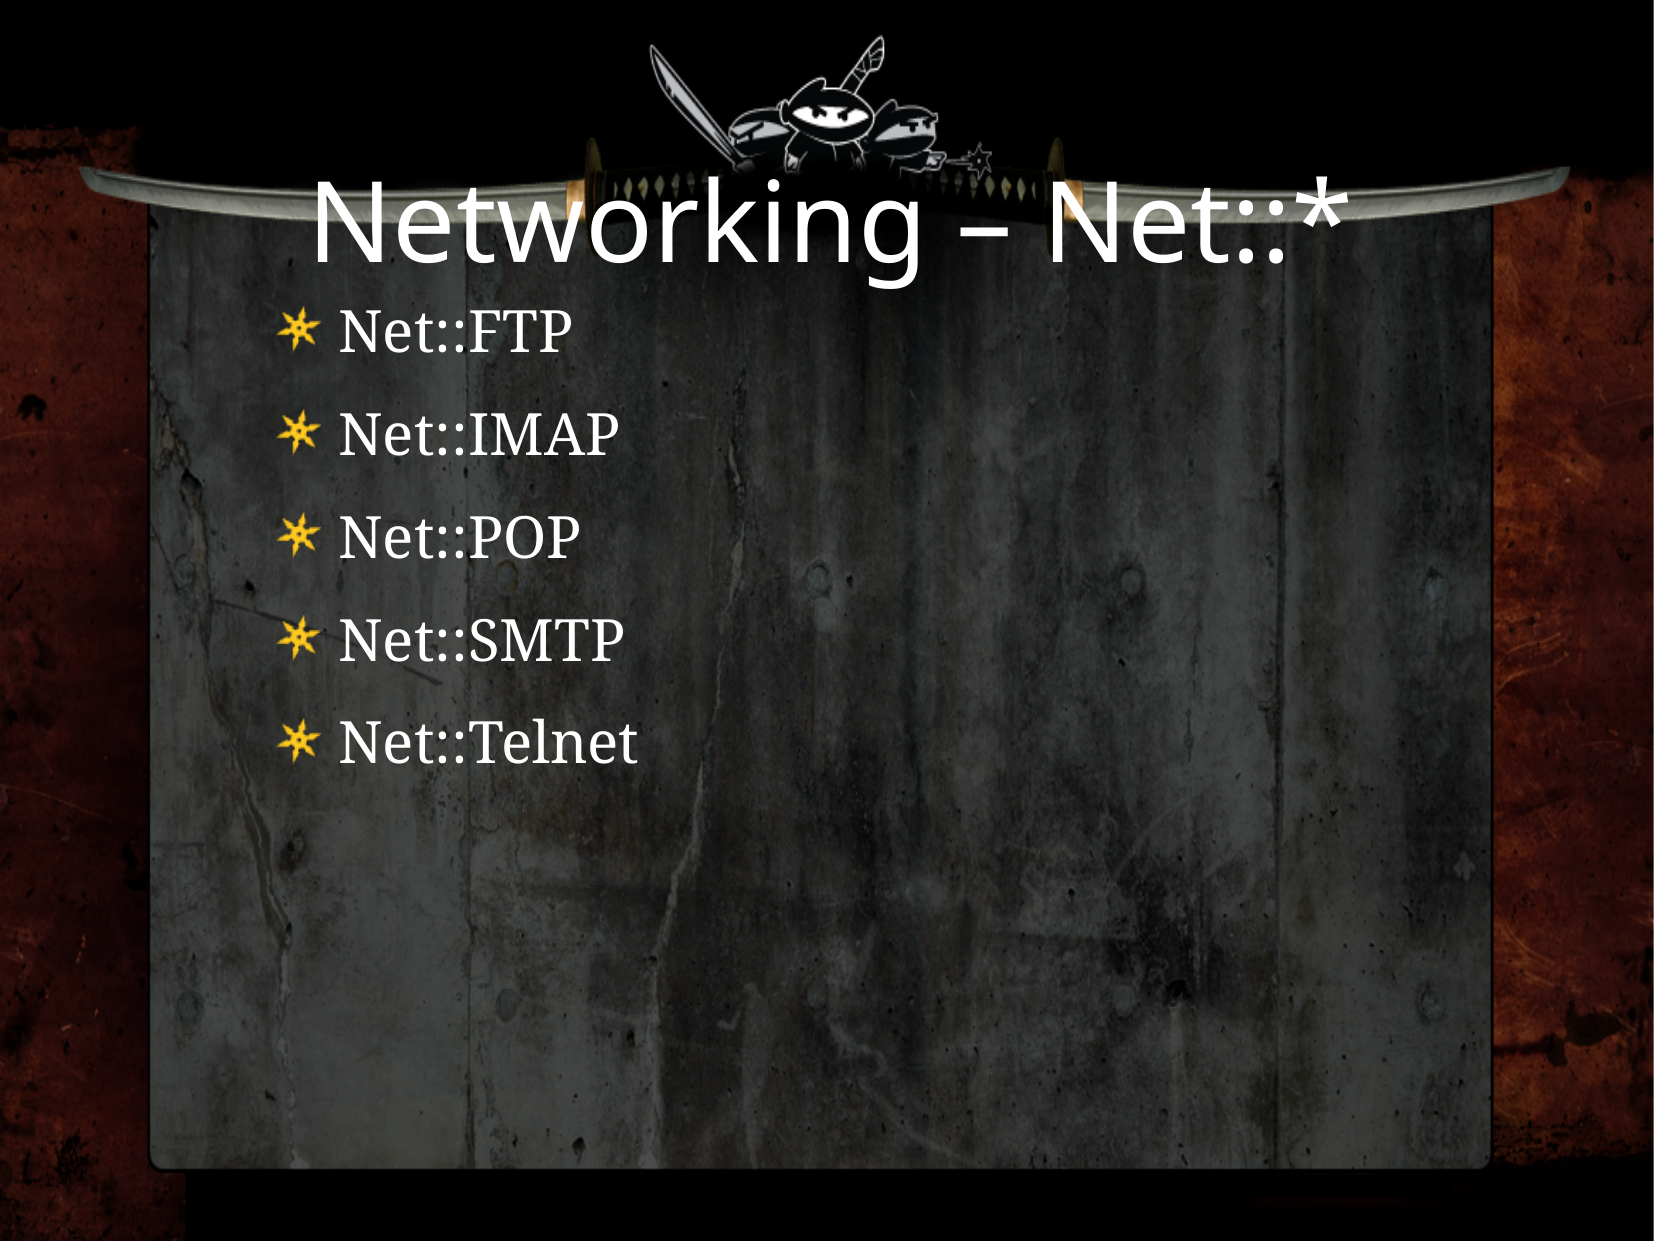

# Networking – Net::*
Net::FTP
Net::IMAP
Net::POP
Net::SMTP
Net::Telnet